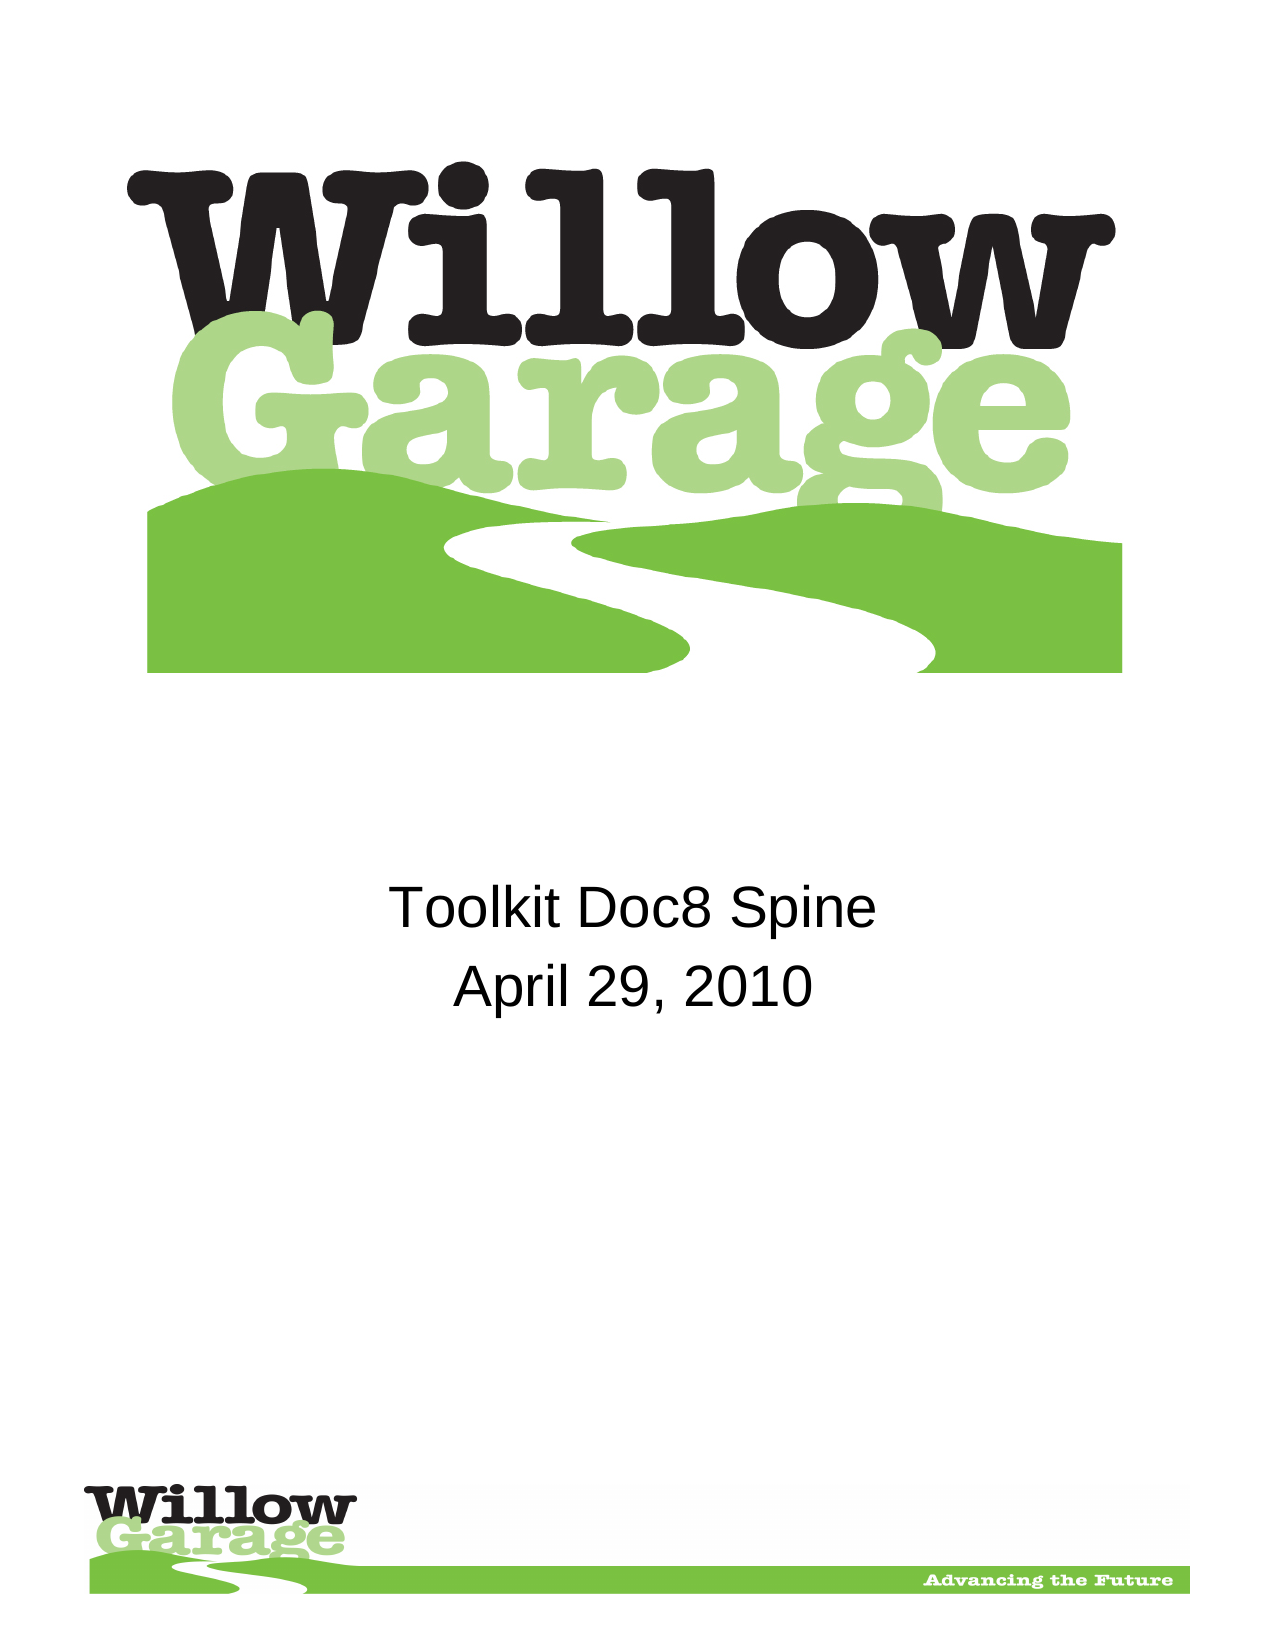

# Toolkit Doc8 Spine
April 29, 2010